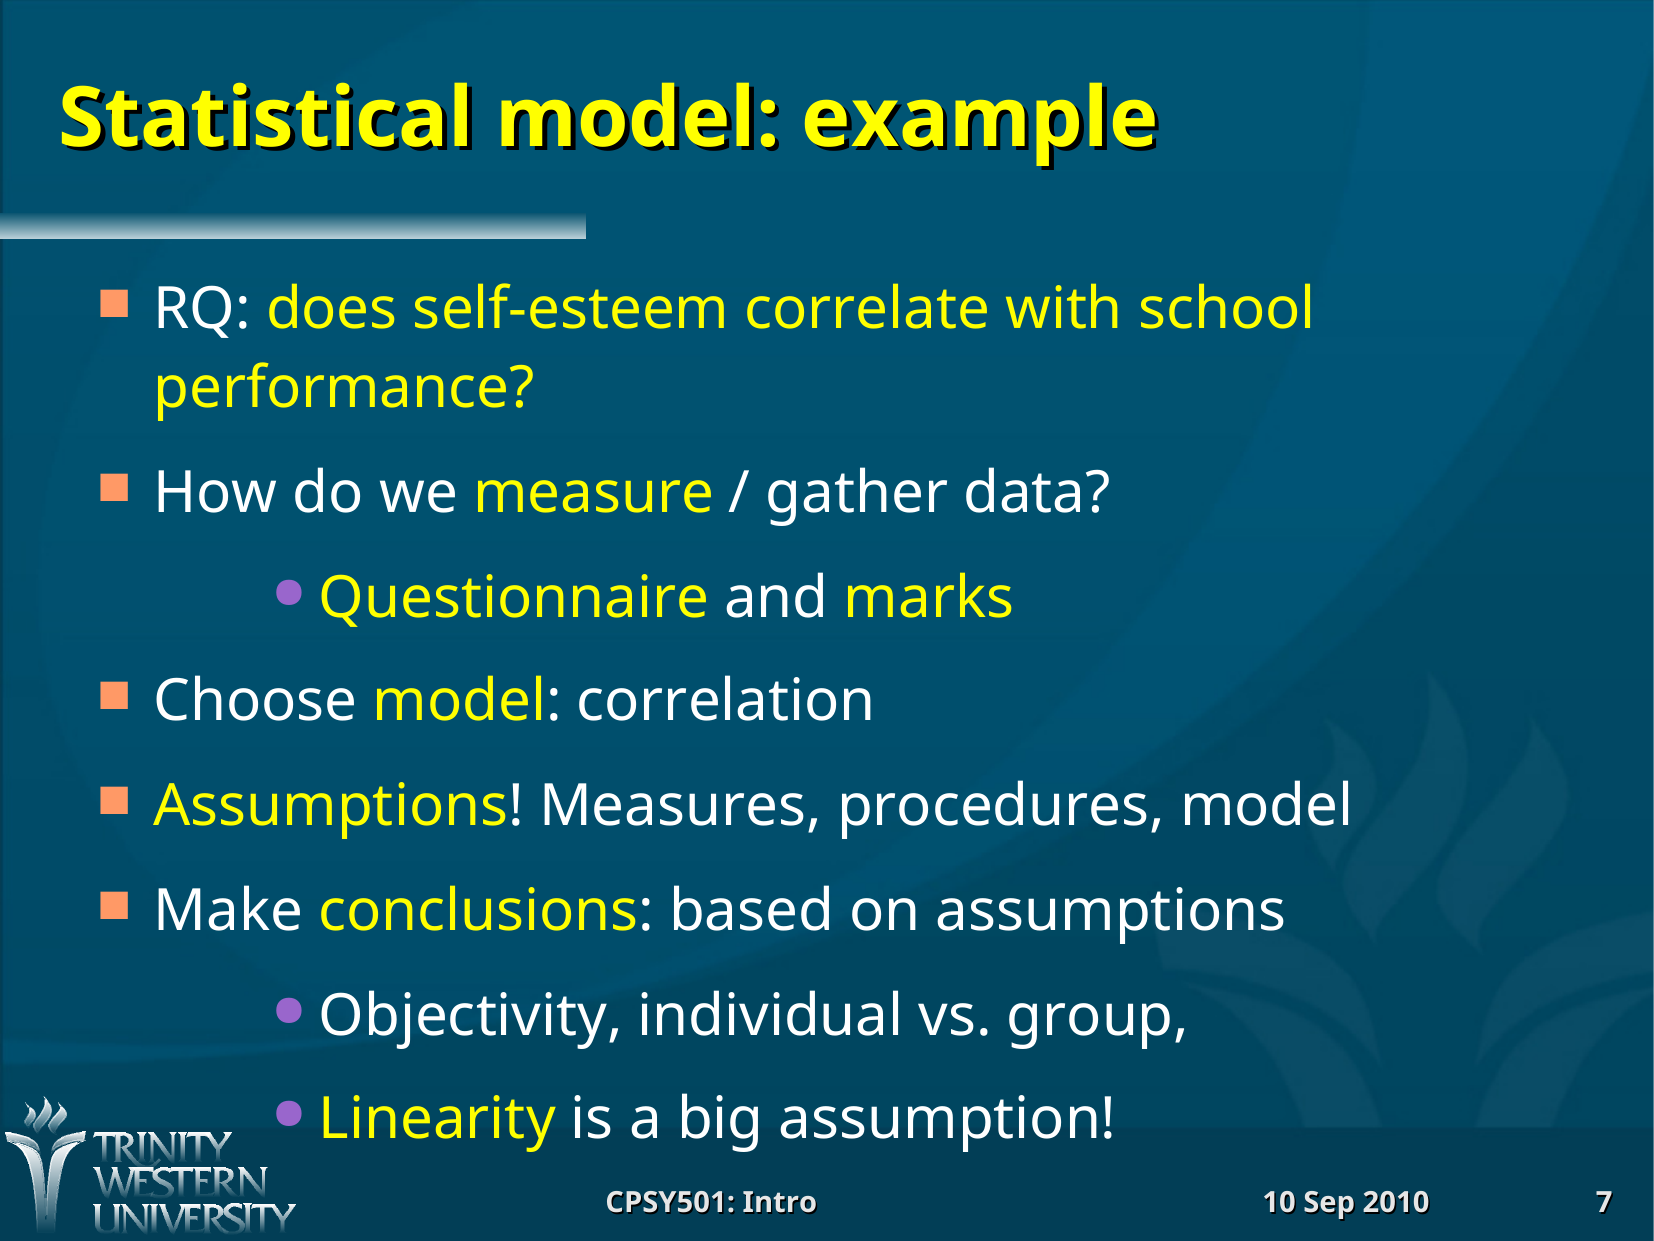

# Statistical model: example
RQ: does self-esteem correlate with school performance?
How do we measure / gather data?
Questionnaire and marks
Choose model: correlation
Assumptions! Measures, procedures, model
Make conclusions: based on assumptions
Objectivity, individual vs. group,
Linearity is a big assumption!
CPSY501: Intro
10 Sep 2010
7